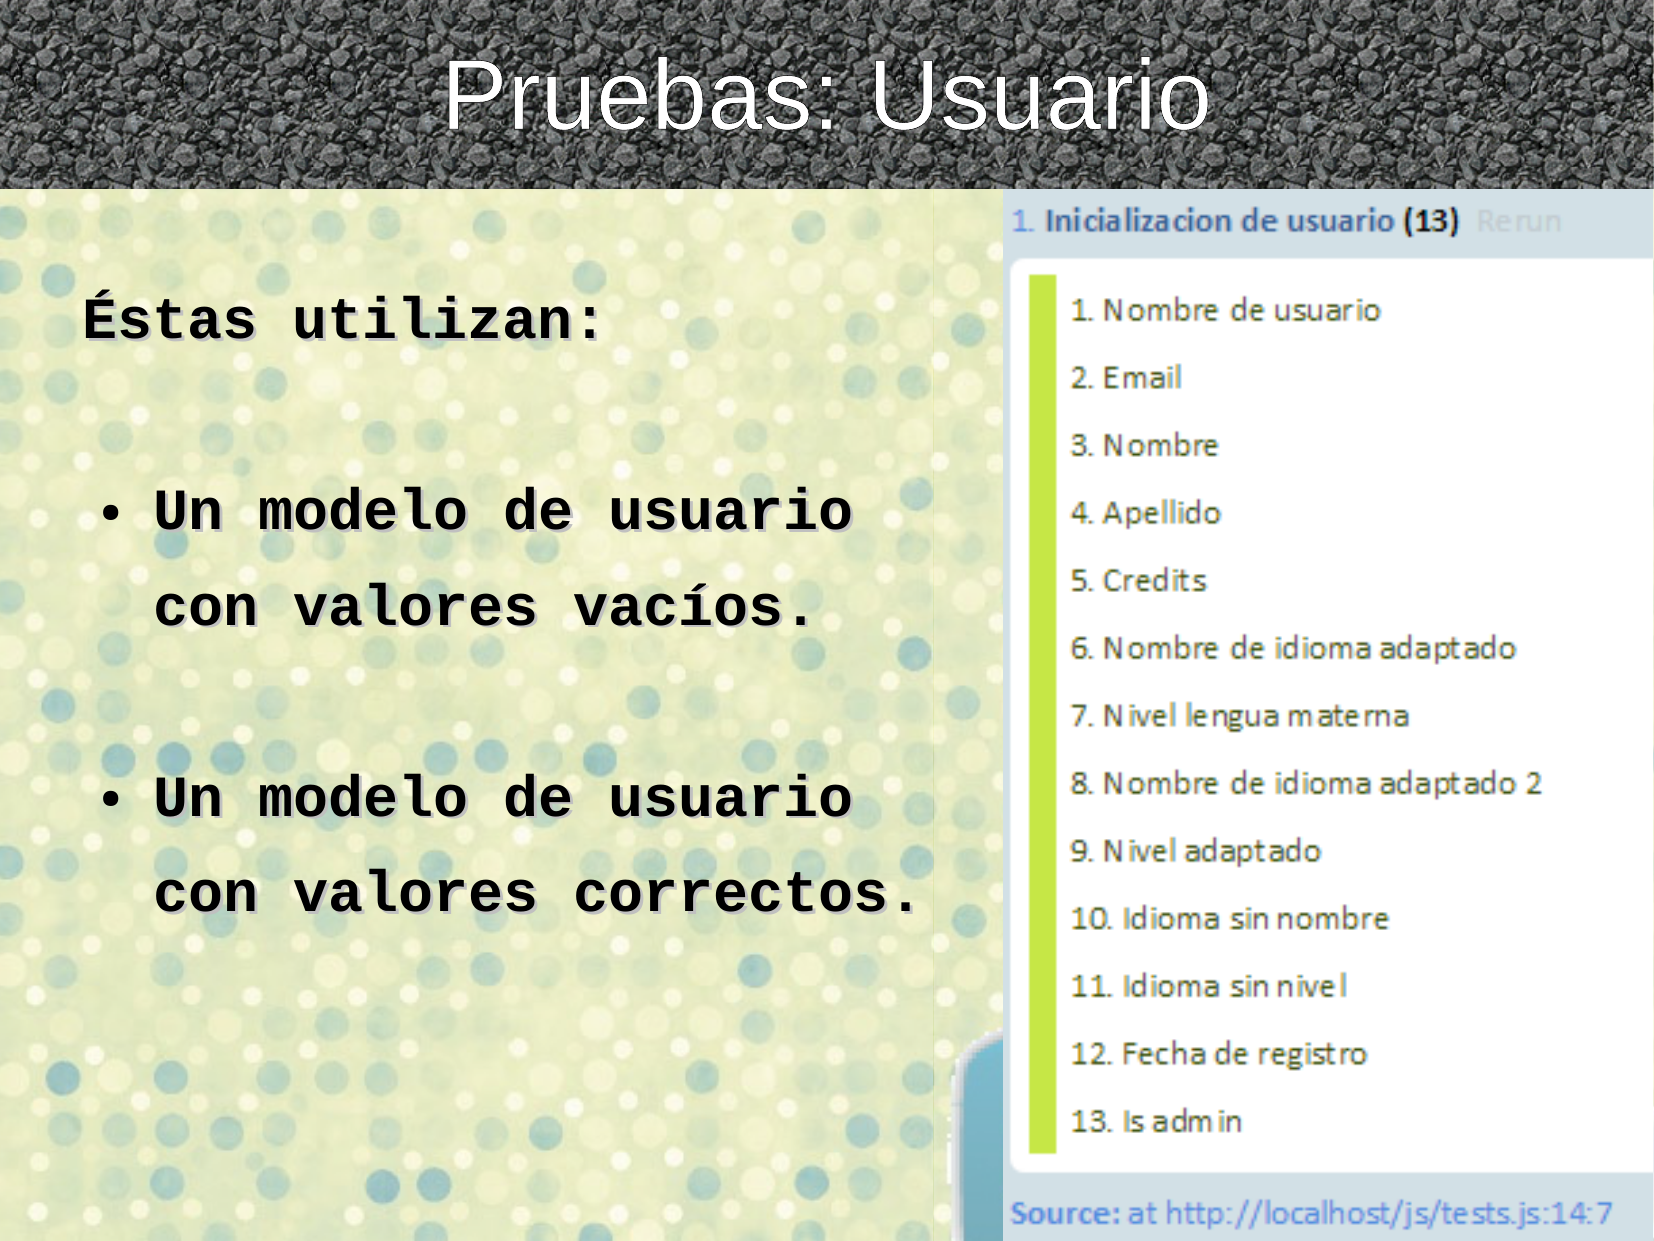

# Pruebas: Usuario
Éstas utilizan:
Un modelo de usuario
con valores vacíos.
Un modelo de usuario
con valores correctos.